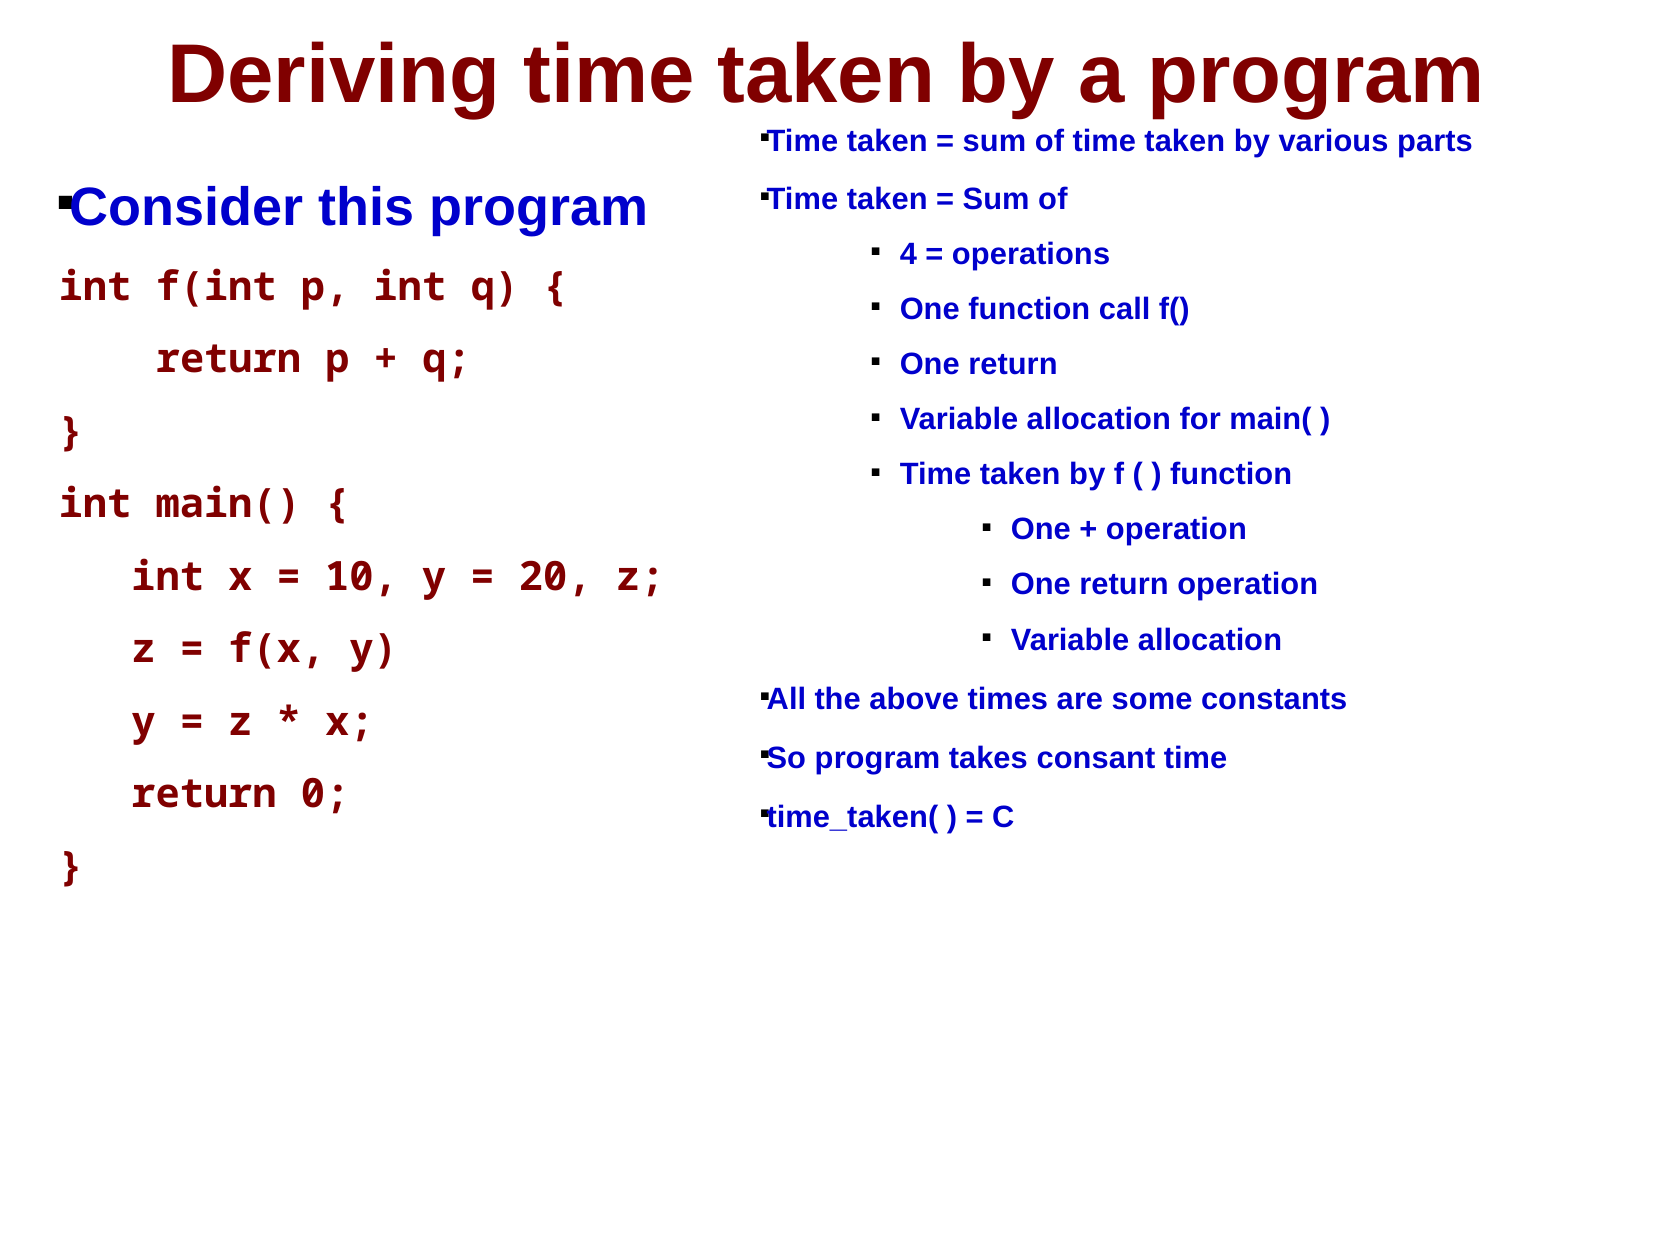

# Deriving time taken by a program
Time taken = sum of time taken by various parts
Time taken = Sum of
4 = operations
One function call f()
One return
Variable allocation for main( )
Time taken by f ( ) function
One + operation
One return operation
Variable allocation
All the above times are some constants
So program takes consant time
time_taken( ) = C
Consider this program
int f(int p, int q) {
 return p + q;
}
int main() {
 int x = 10, y = 20, z;
 z = f(x, y)
 y = z * x;
 return 0;
}